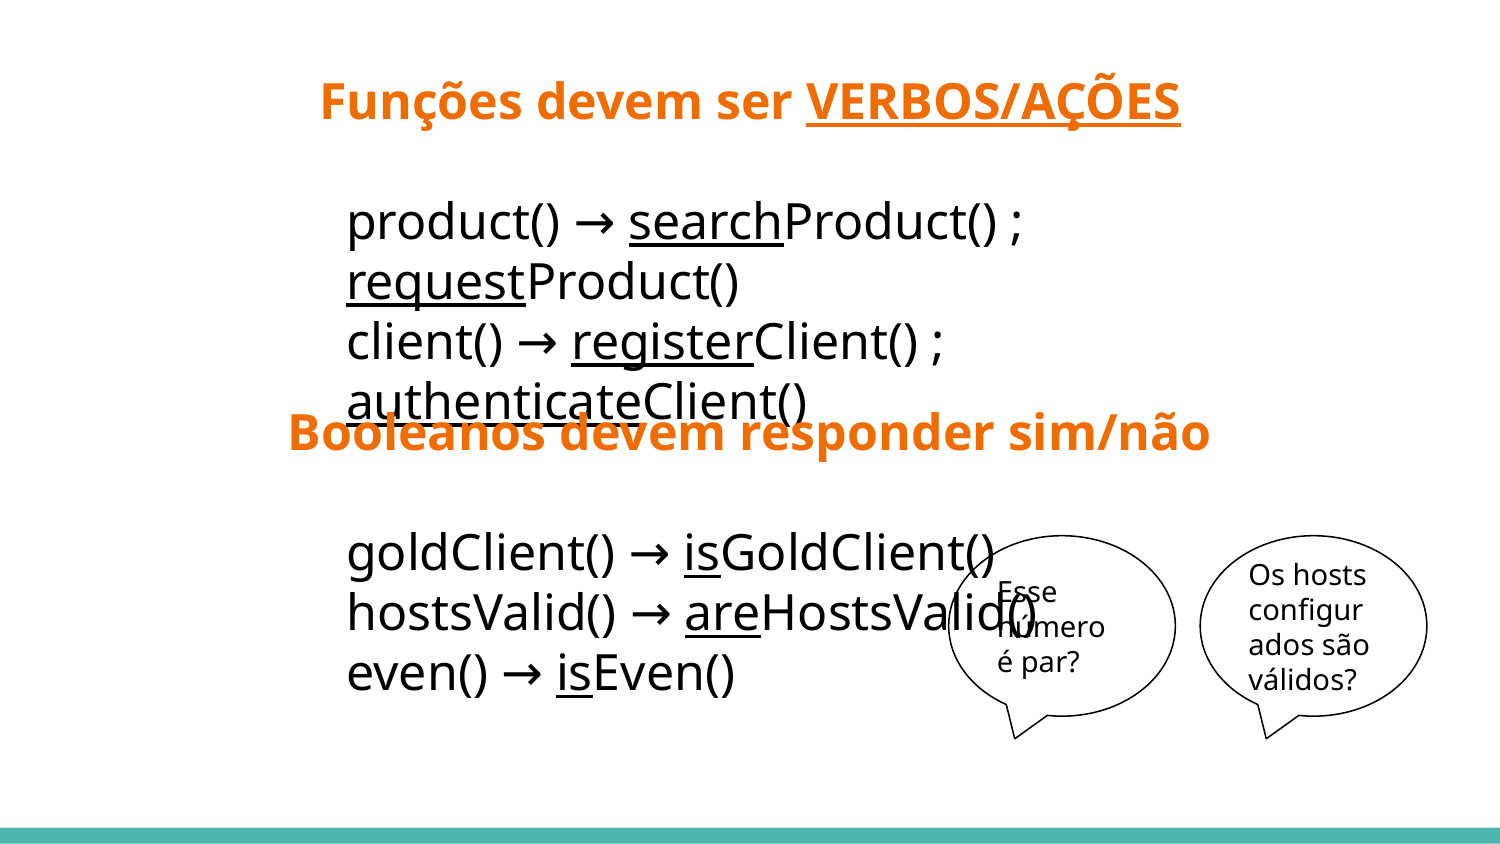

Funções devem ser VERBOS/AÇÕES
product() → searchProduct() ; requestProduct()
client() → registerClient() ; authenticateClient()
Booleanos devem responder sim/não
goldClient() → isGoldClient()
hostsValid() → areHostsValid()
even() → isEven()
Esse número é par?
Os hosts configurados são válidos?